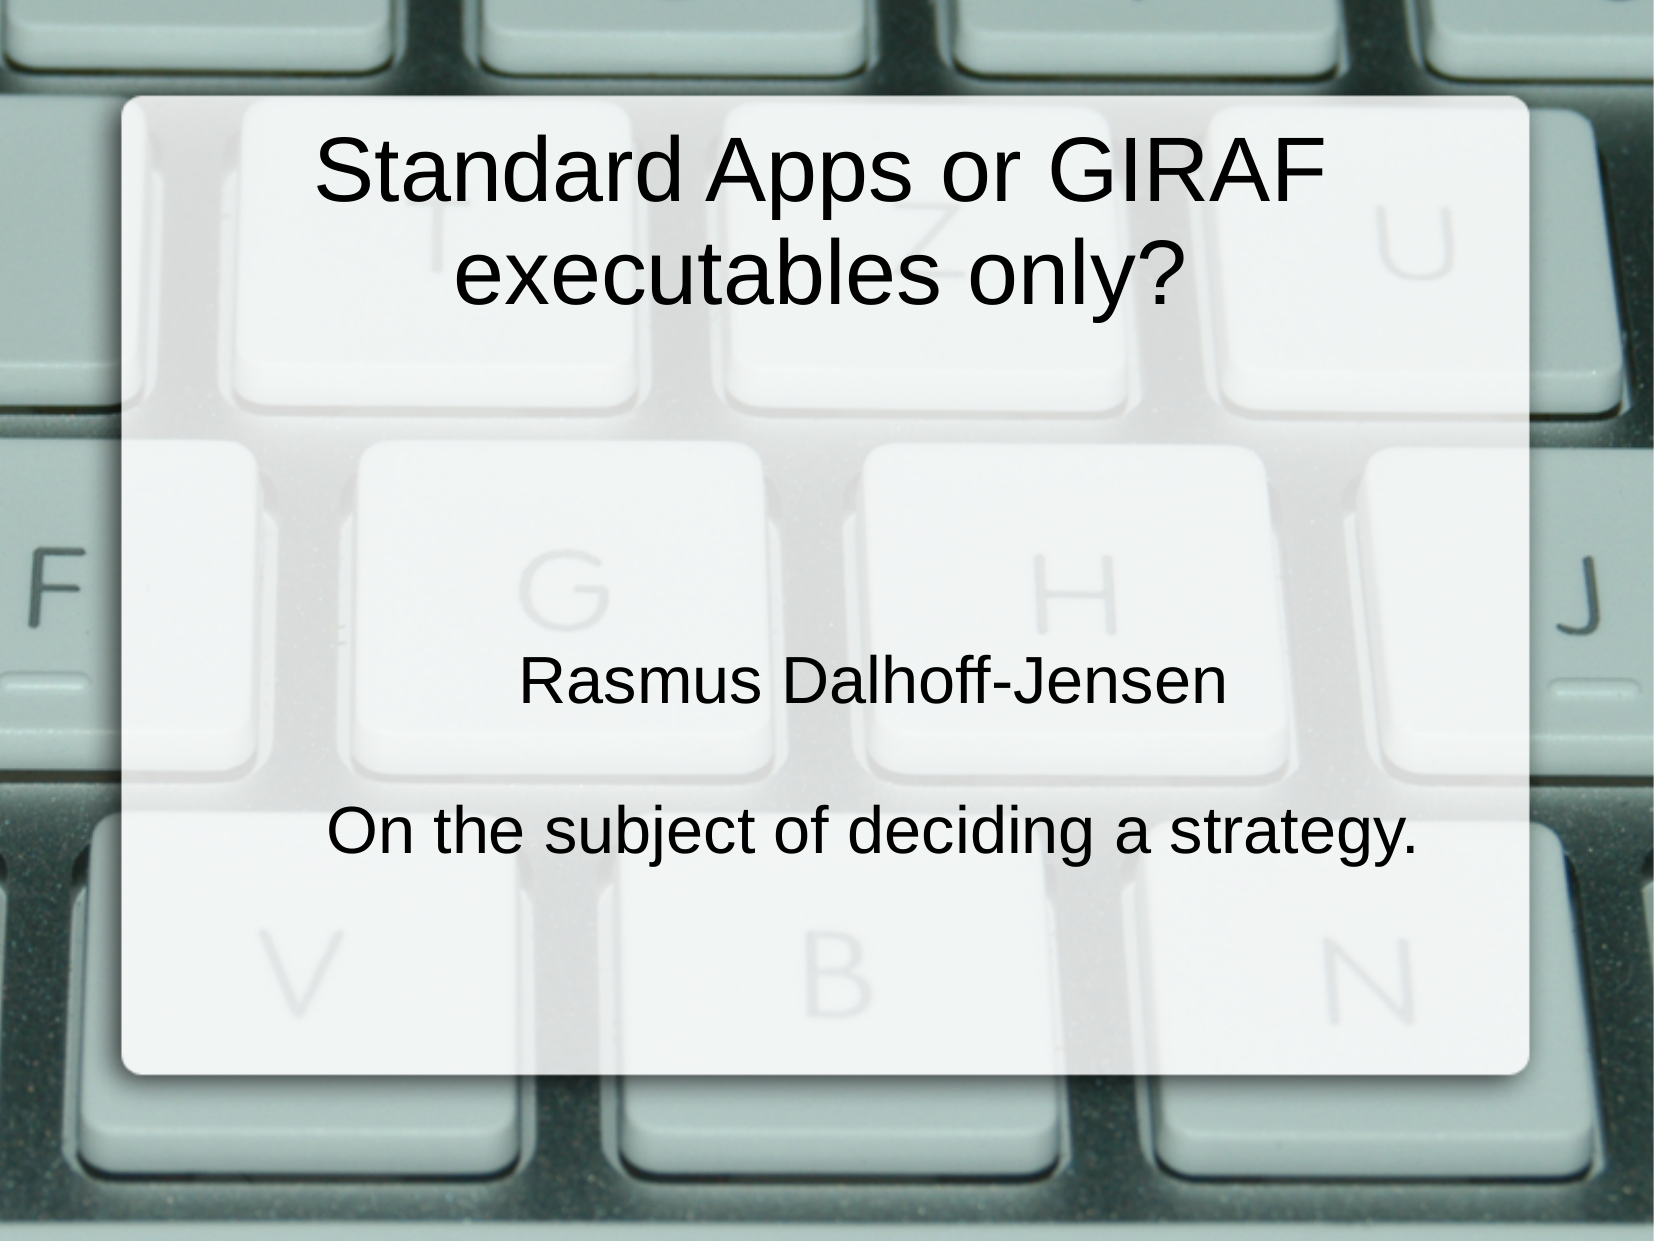

# Standard Apps or GIRAF executables only?
Rasmus Dalhoff-Jensen
On the subject of deciding a strategy.